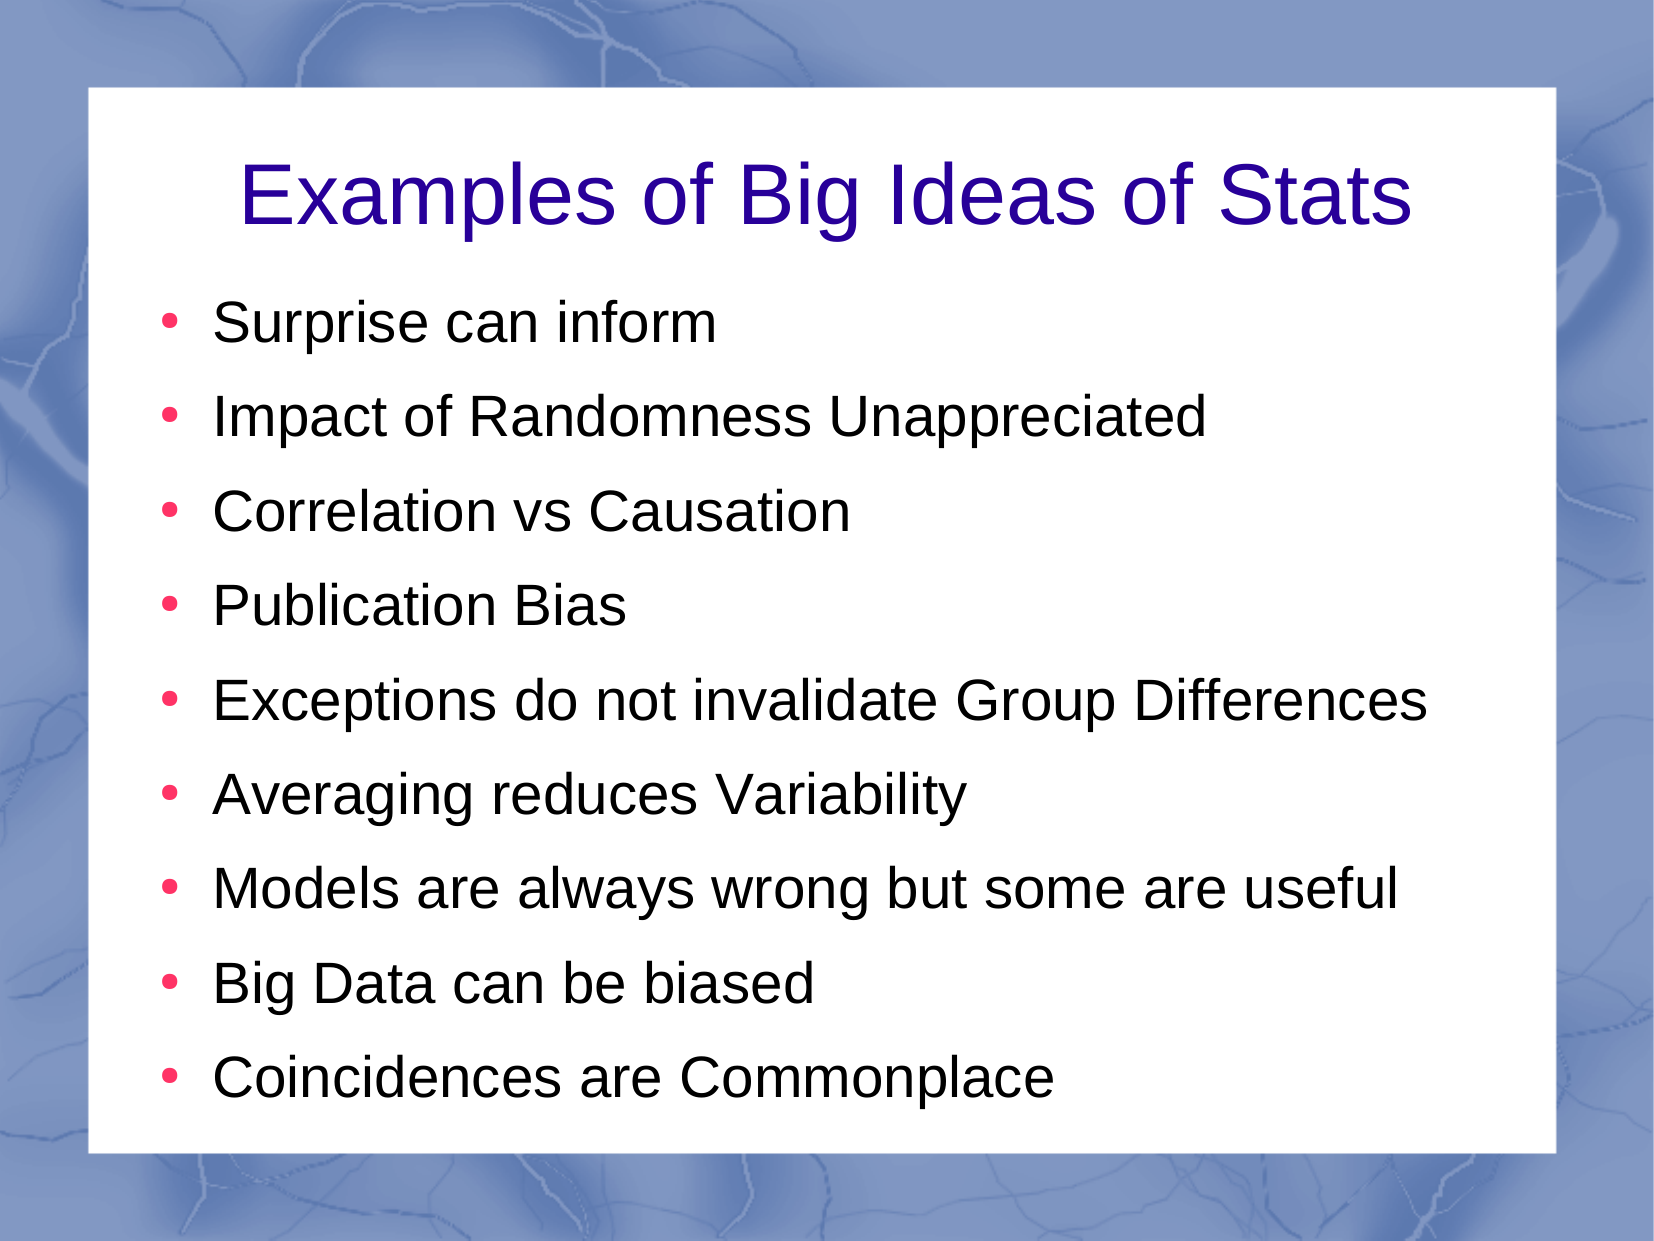

# Examples of Big Ideas of Stats
Surprise can inform
Impact of Randomness Unappreciated
Correlation vs Causation
Publication Bias
Exceptions do not invalidate Group Differences
Averaging reduces Variability
Models are always wrong but some are useful
Big Data can be biased
Coincidences are Commonplace